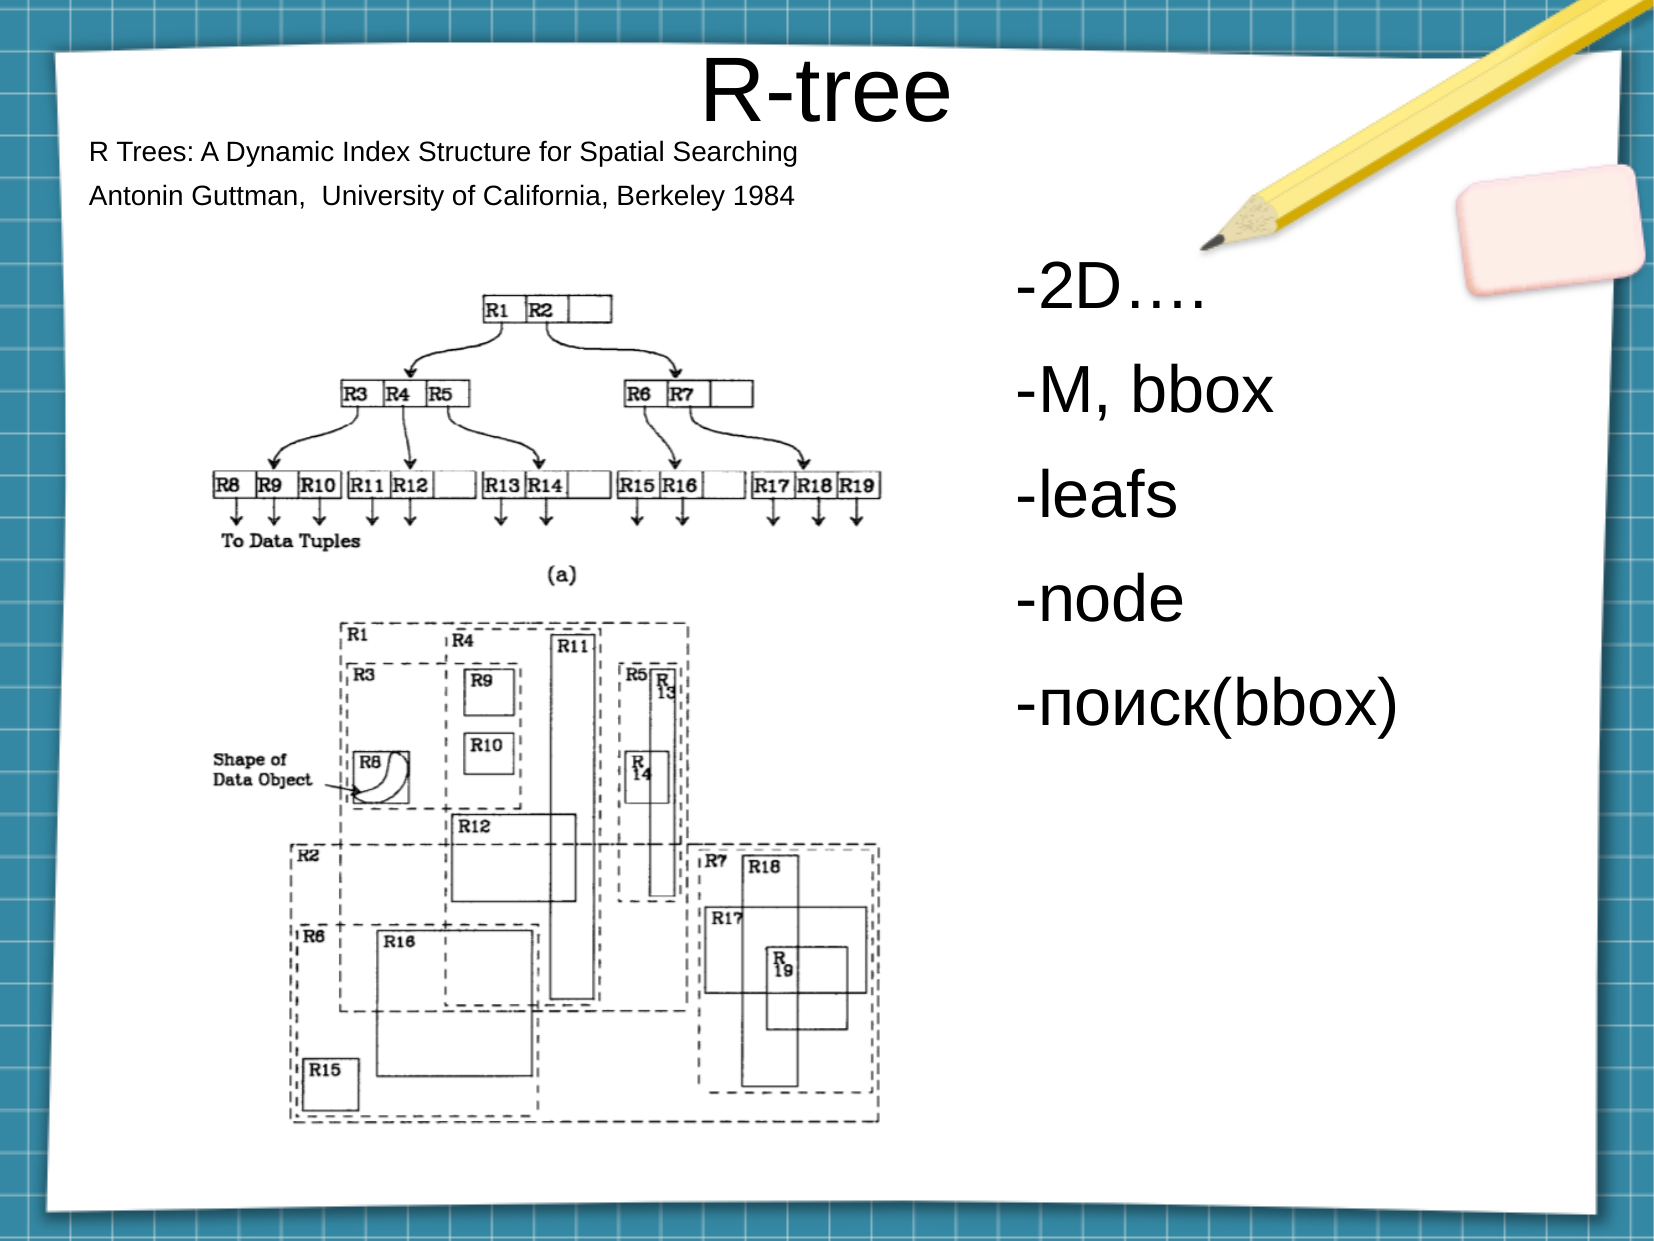

R-tree
# R Trees: A Dynamic Index Structure for Spatial Searching
Antonin Guttman, University of California, Berkeley 1984
-2D….
-M, bbox
-leafs
-node
-поиск(bbox)